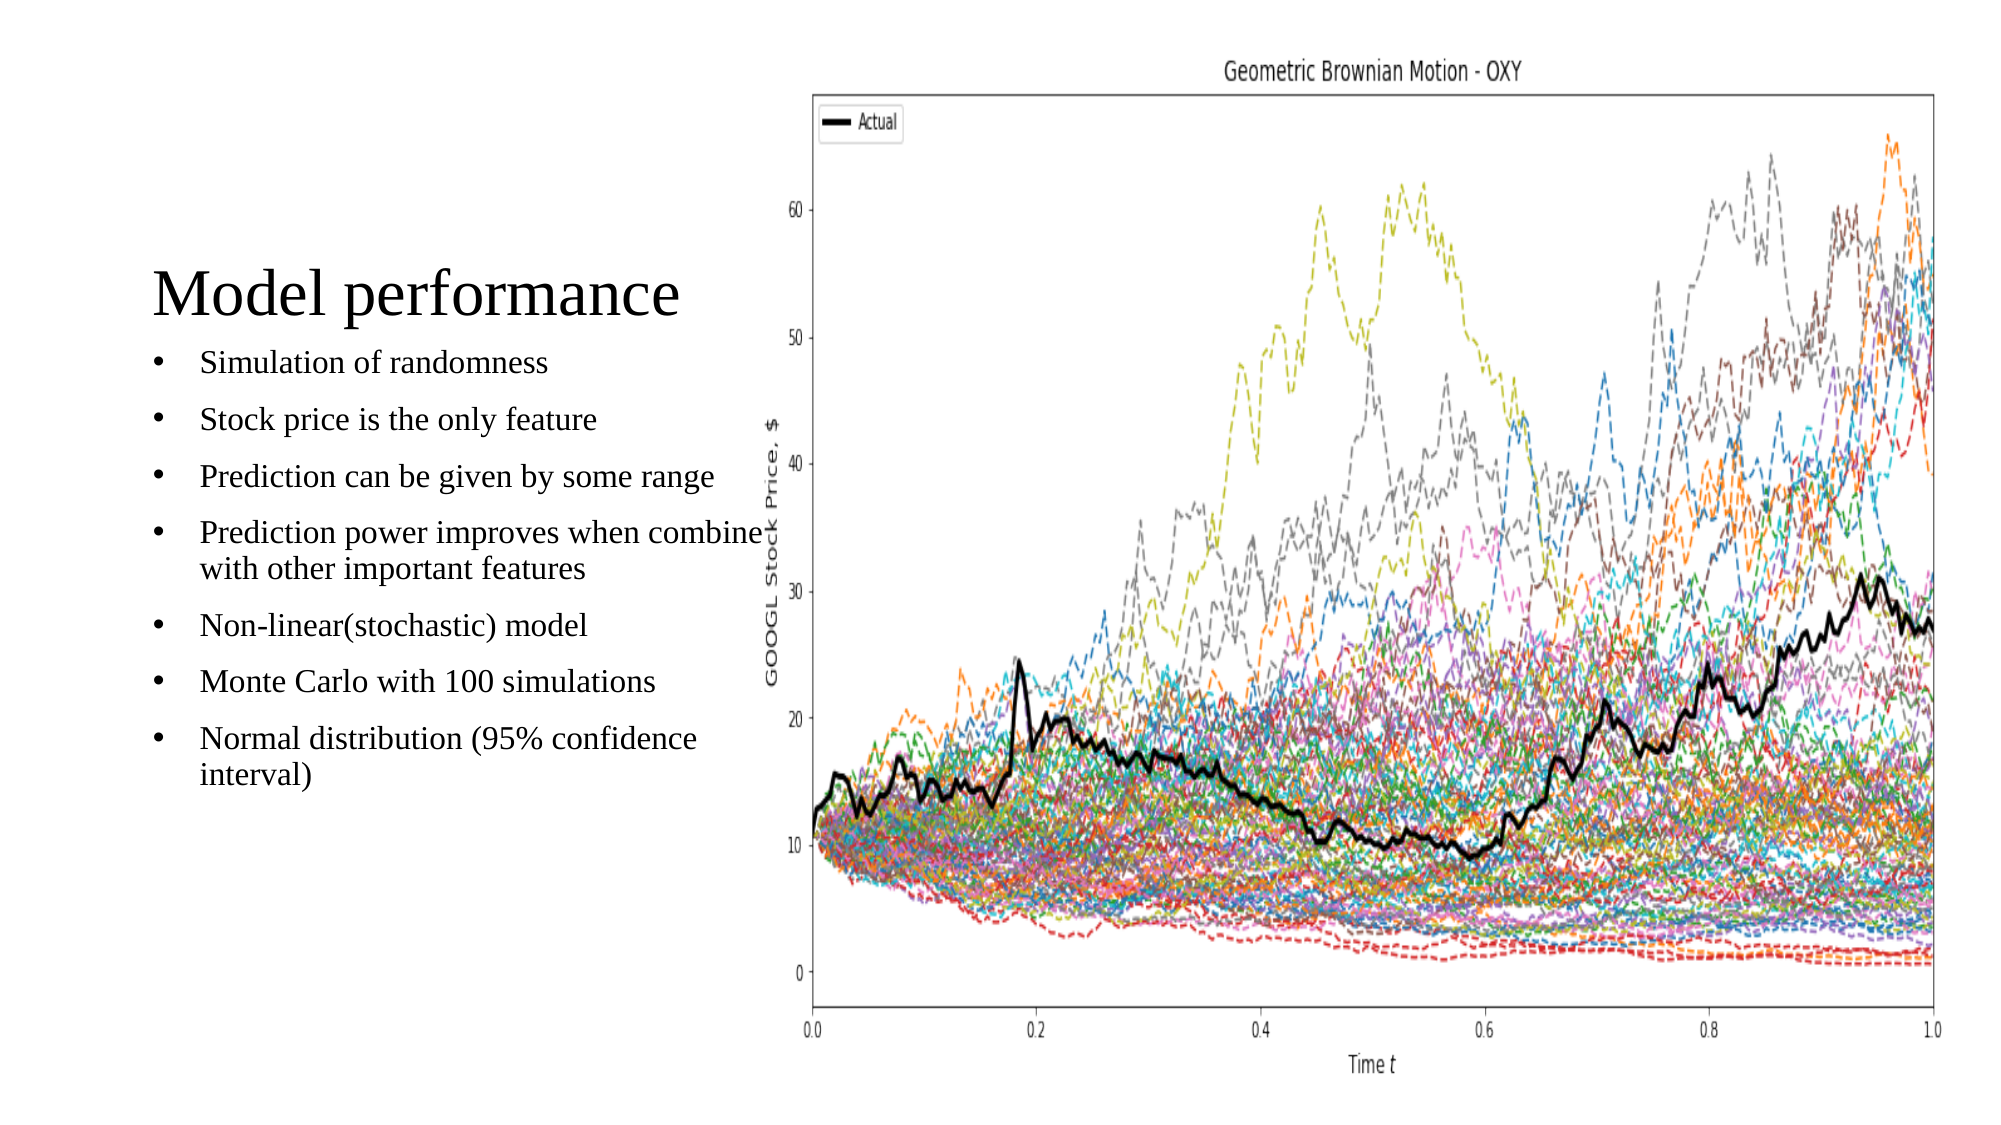

# Model performance
Simulation of randomness
Stock price is the only feature
Prediction can be given by some range
Prediction power improves when combine with other important features
Non-linear(stochastic) model
Monte Carlo with 100 simulations
Normal distribution (95% confidence interval)